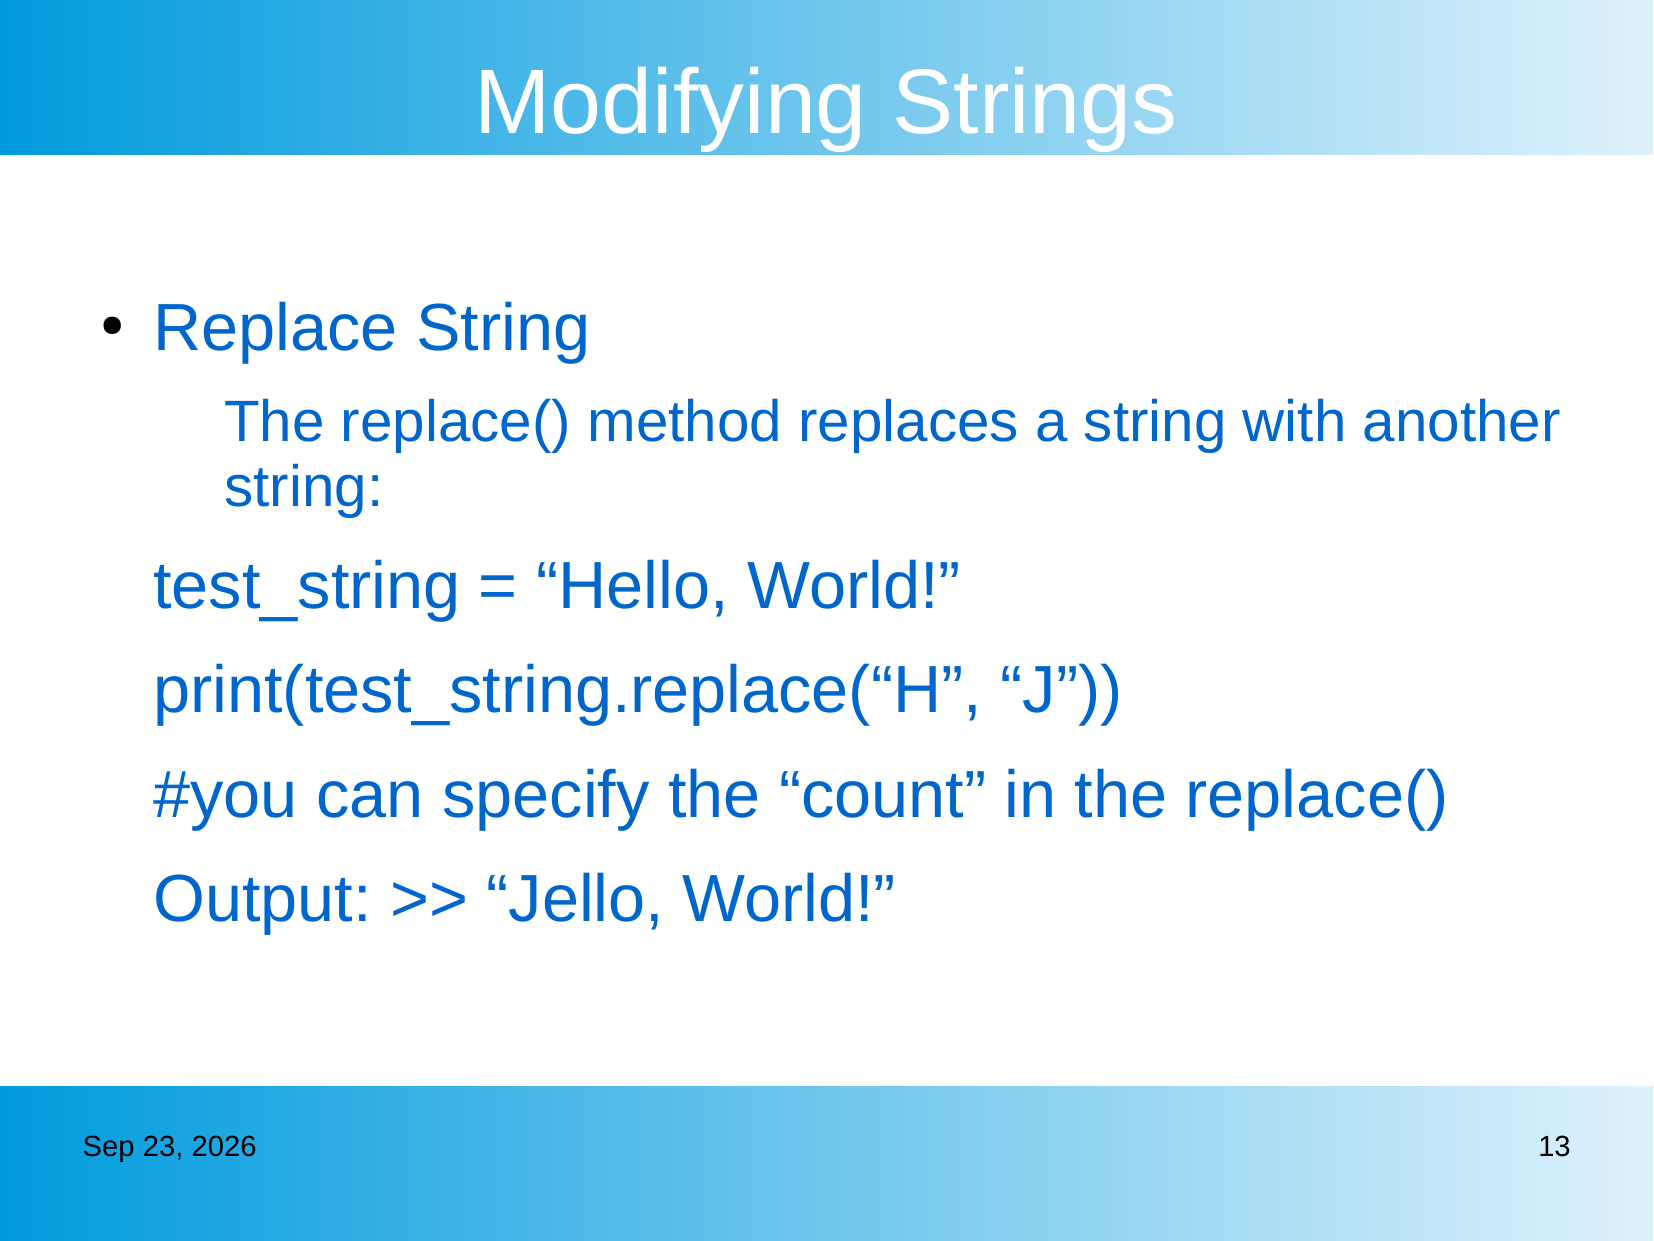

# Modifying Strings
Replace String
The replace() method replaces a string with another string:
test_string = “Hello, World!”
print(test_string.replace(“H”, “J”))
#you can specify the “count” in the replace()
Output: >> “Jello, World!”
13